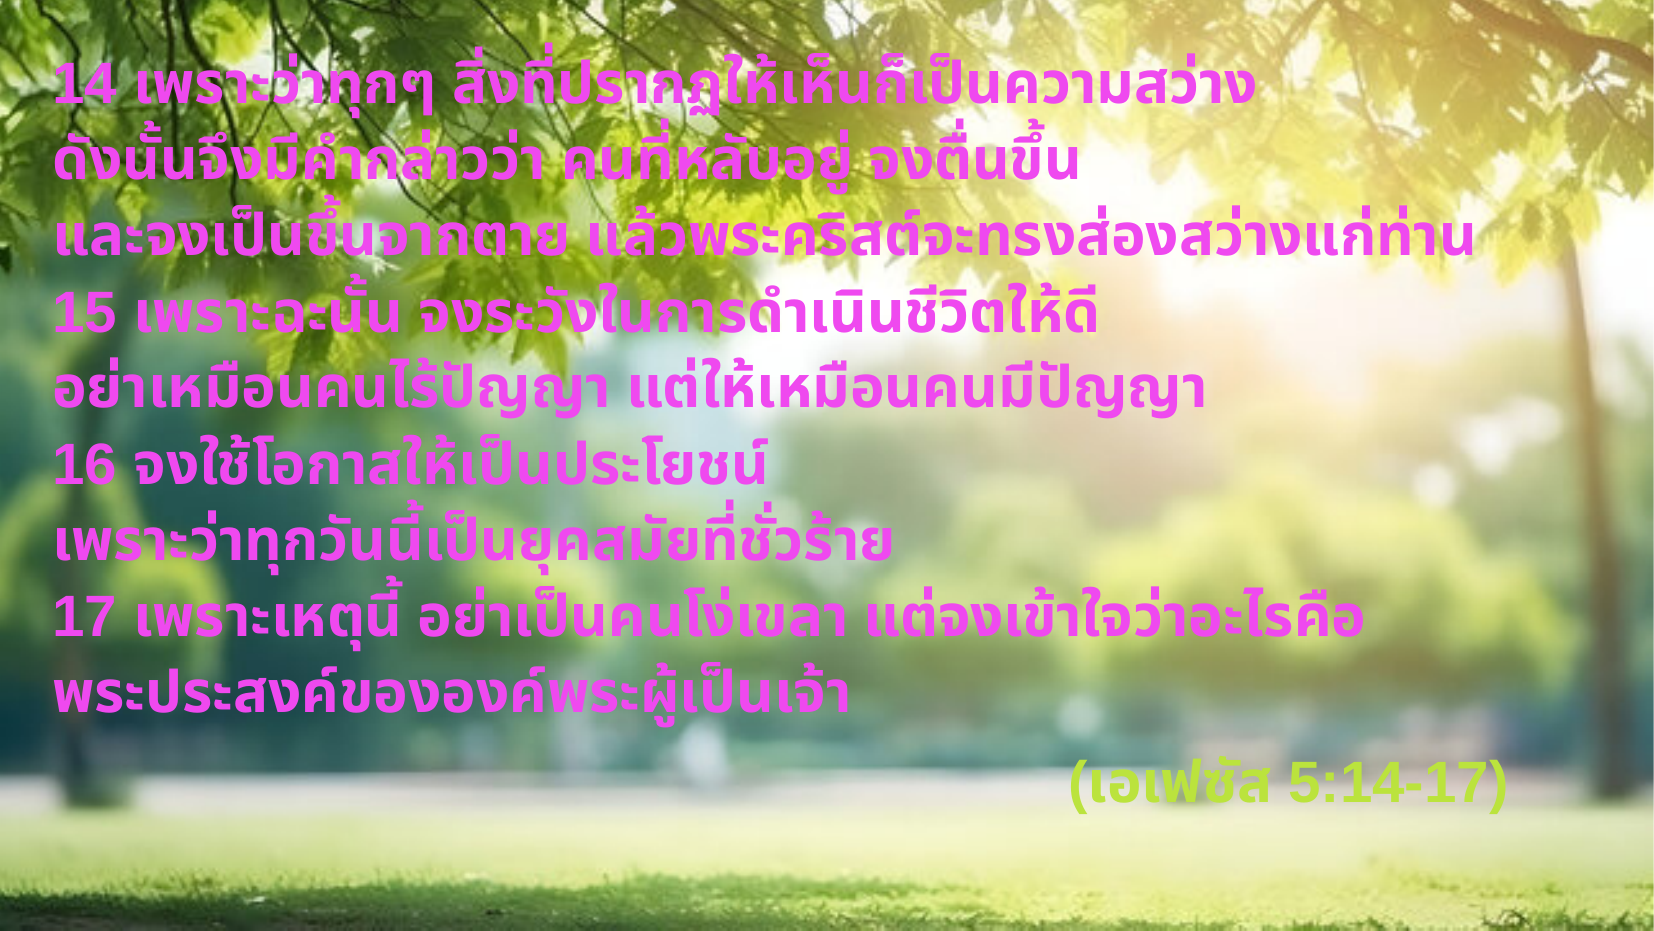

14 เพราะว่าทุกๆ สิ่งที่ปรากฏให้เห็นก็เป็นความสว่าง
ดังนั้นจึงมีคำกล่าวว่า คนที่หลับอยู่ จงตื่นขึ้น
และจงเป็นขึ้นจากตาย แล้วพระคริสต์จะทรงส่องสว่างแก่ท่าน
15 เพราะฉะนั้น จงระวังในการดำเนินชีวิตให้ดี
อย่าเหมือนคนไร้ปัญญา แต่ให้เหมือนคนมีปัญญา
16 จงใช้โอกาสให้เป็นประโยชน์
เพราะว่าทุกวันนี้เป็นยุคสมัยที่ชั่วร้าย
17 เพราะเหตุนี้ อย่าเป็นคนโง่เขลา แต่จงเข้าใจว่าอะไรคือ
พระประสงค์ขององค์พระผู้เป็นเจ้า
(เอเฟซัส 5:14-17)